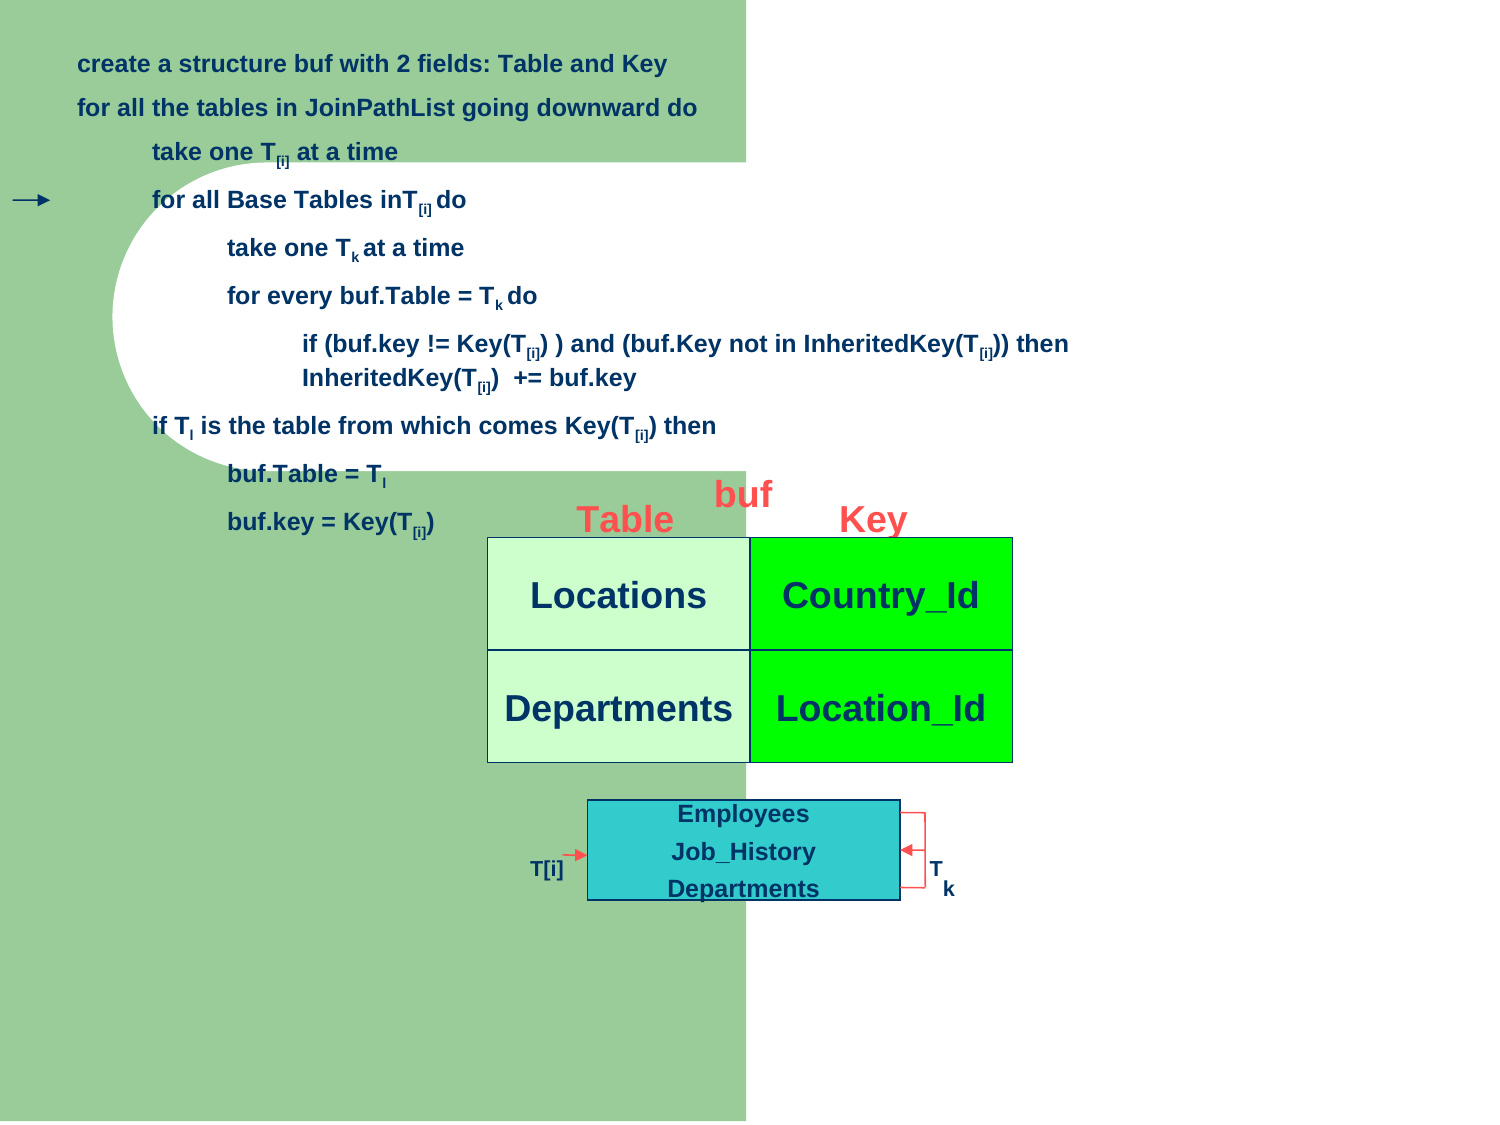

create a structure buf with 2 fields: Table and Key
for all the tables in JoinPathList going downward do
take one T[i] at a time
for all Base Tables inT[i] do
take one Tk at a time
for every buf.Table = Tk do
if (buf.key != Key(T[i]) ) and (buf.Key not in InheritedKey(T[i])) then InheritedKey(T[i]) += buf.key
if Tl is the table from which comes Key(T[i]) then
buf.Table = Tl
buf.key = Key(T[i])
buf
Table
Key
Locations
Country_Id
Departments
Location_Id
Employees
Job_History
Departments
T[i]
Tk